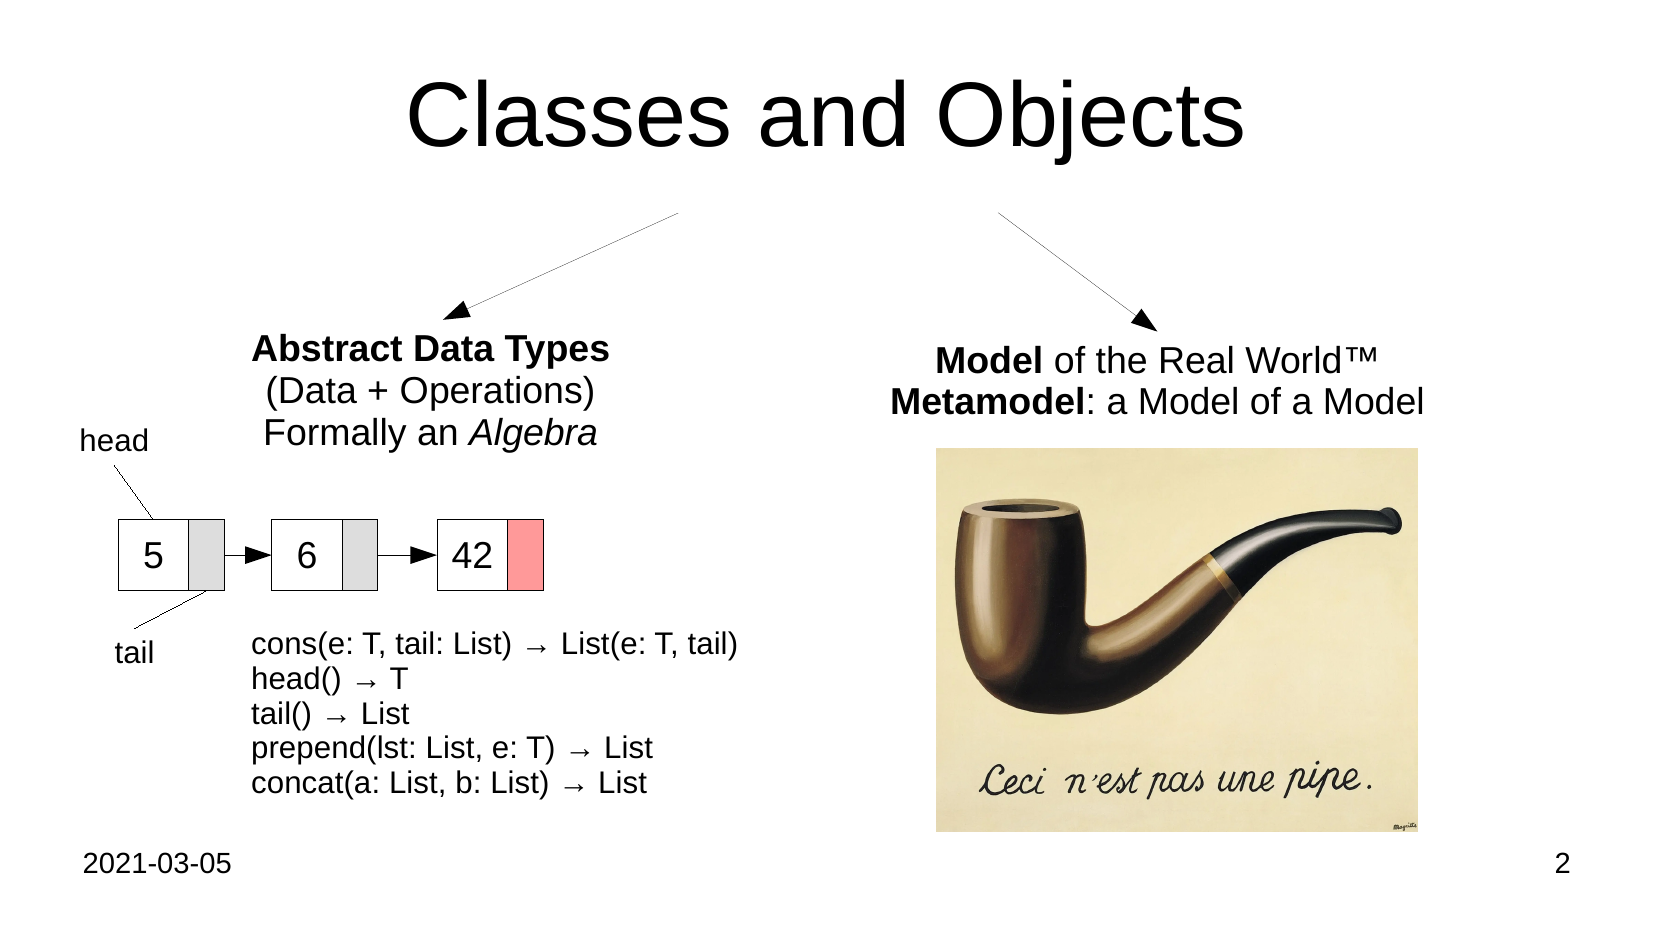

# Classes and Objects
Abstract Data Types
(Data + Operations)
Formally an Algebra
Model of the Real World™
Metamodel: a Model of a Model
head
5
6
42
tail
cons(e: T, tail: List) → List(e: T, tail)
head() → T
tail() → List
prepend(lst: List, e: T) → List
concat(a: List, b: List) → List
2021-03-05
2